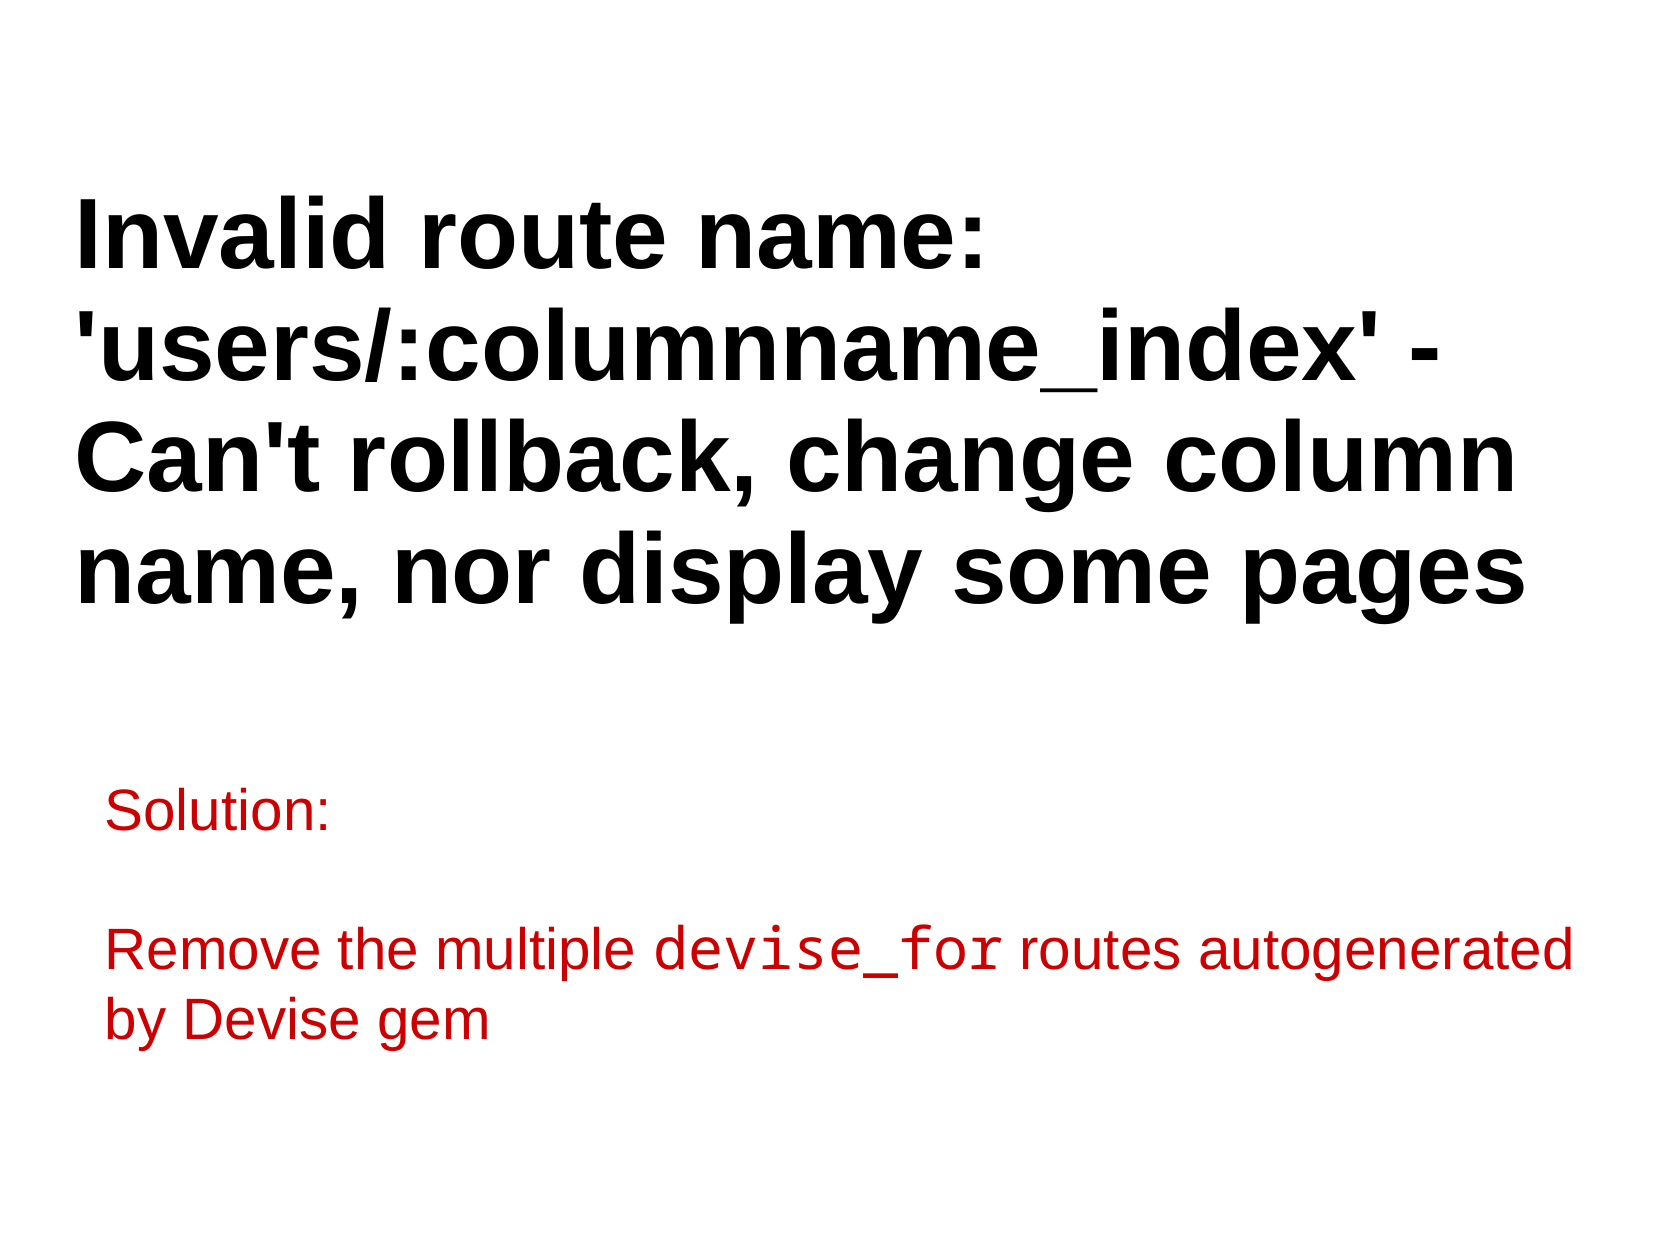

Invalid route name: 'users/:columnname_index' - Can't rollback, change column name, nor display some pages
Solution:
Remove the multiple devise_for routes autogenerated by Devise gem